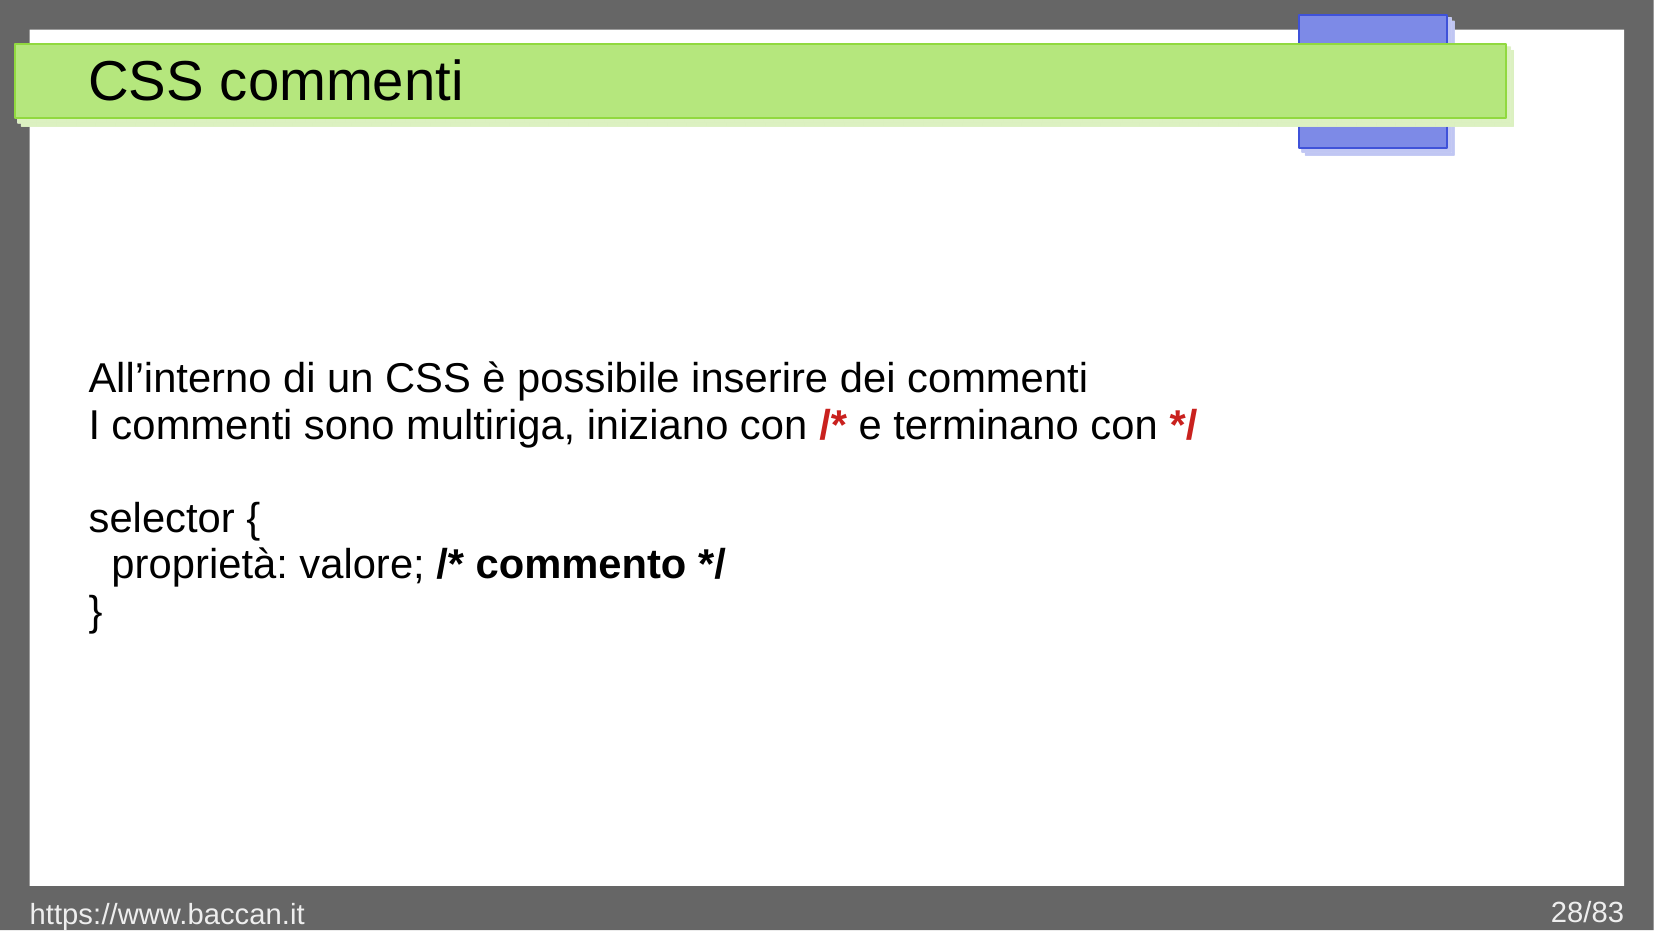

# CSS commenti
All’interno di un CSS è possibile inserire dei commenti
I commenti sono multiriga, iniziano con /* e terminano con */
selector {
 proprietà: valore; /* commento */
}
28
https://www.baccan.it